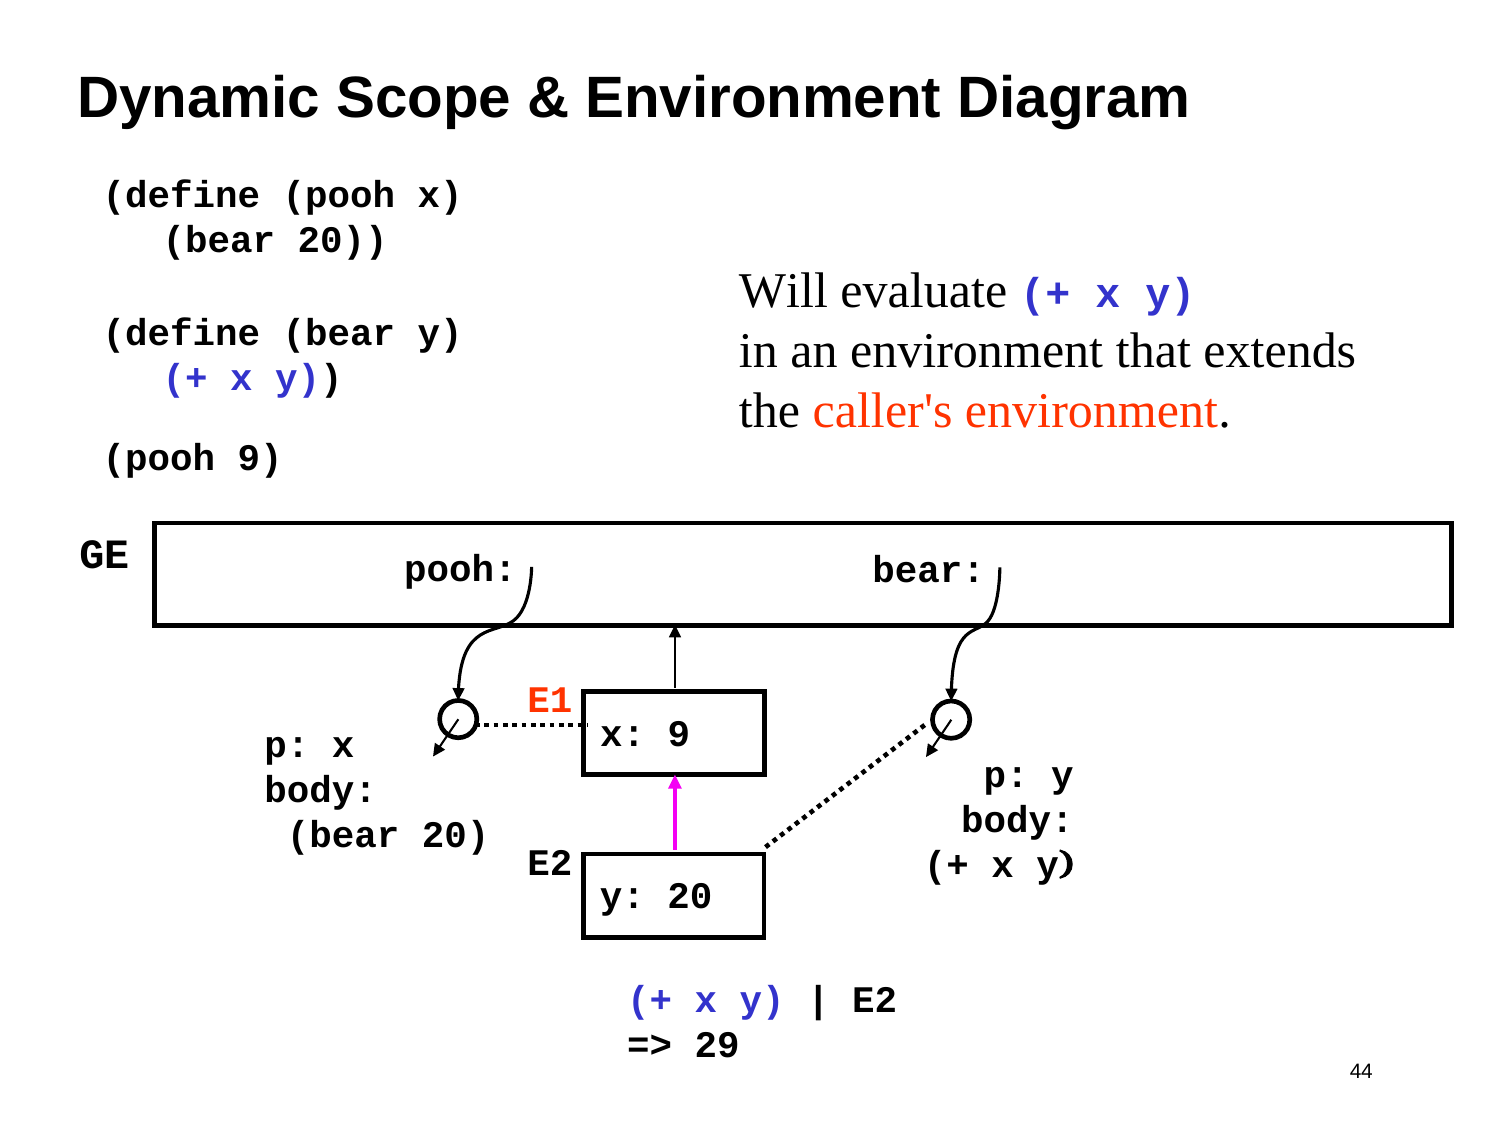

Dynamic Scope & Environment Diagram
(define (pooh x)
 (bear 20))
Will evaluate (+ x y)
in an environment that extends
the caller's environment.
(define (bear y)
 (+ x y))
(pooh 9)
GE
pooh:
p: x
body:
 (bear 20)
bear:
p: y
body:
 (+ x y
E1
x: 9
E2
y: 20
(+ x y) | E2
=> 29